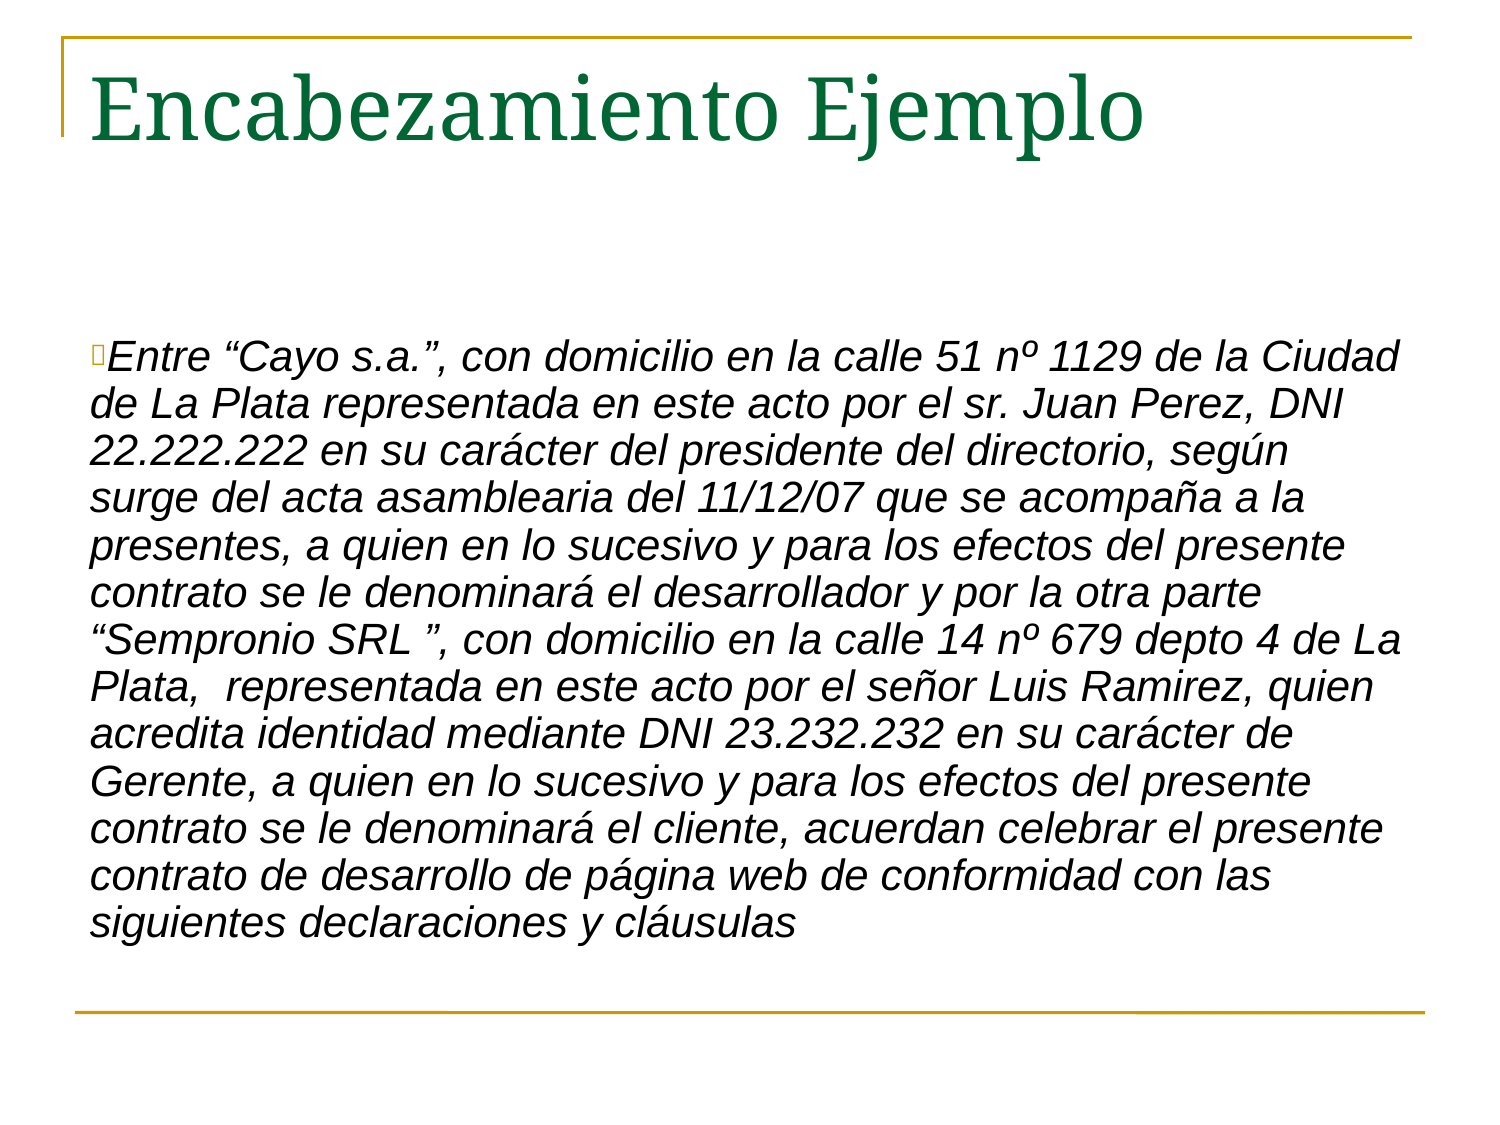

# Encabezamiento Ejemplo
Entre “Cayo s.a.”, con domicilio en la calle 51 nº 1129 de la Ciudad de La Plata representada en este acto por el sr. Juan Perez, DNI 22.222.222 en su carácter del presidente del directorio, según surge del acta asamblearia del 11/12/07 que se acompaña a la presentes, a quien en lo sucesivo y para los efectos del presente contrato se le denominará el desarrollador y por la otra parte “Sempronio SRL ”, con domicilio en la calle 14 nº 679 depto 4 de La Plata, representada en este acto por el señor Luis Ramirez, quien acredita identidad mediante DNI 23.232.232 en su carácter de Gerente, a quien en lo sucesivo y para los efectos del presente contrato se le denominará el cliente, acuerdan celebrar el presente contrato de desarrollo de página web de conformidad con las siguientes declaraciones y cláusulas